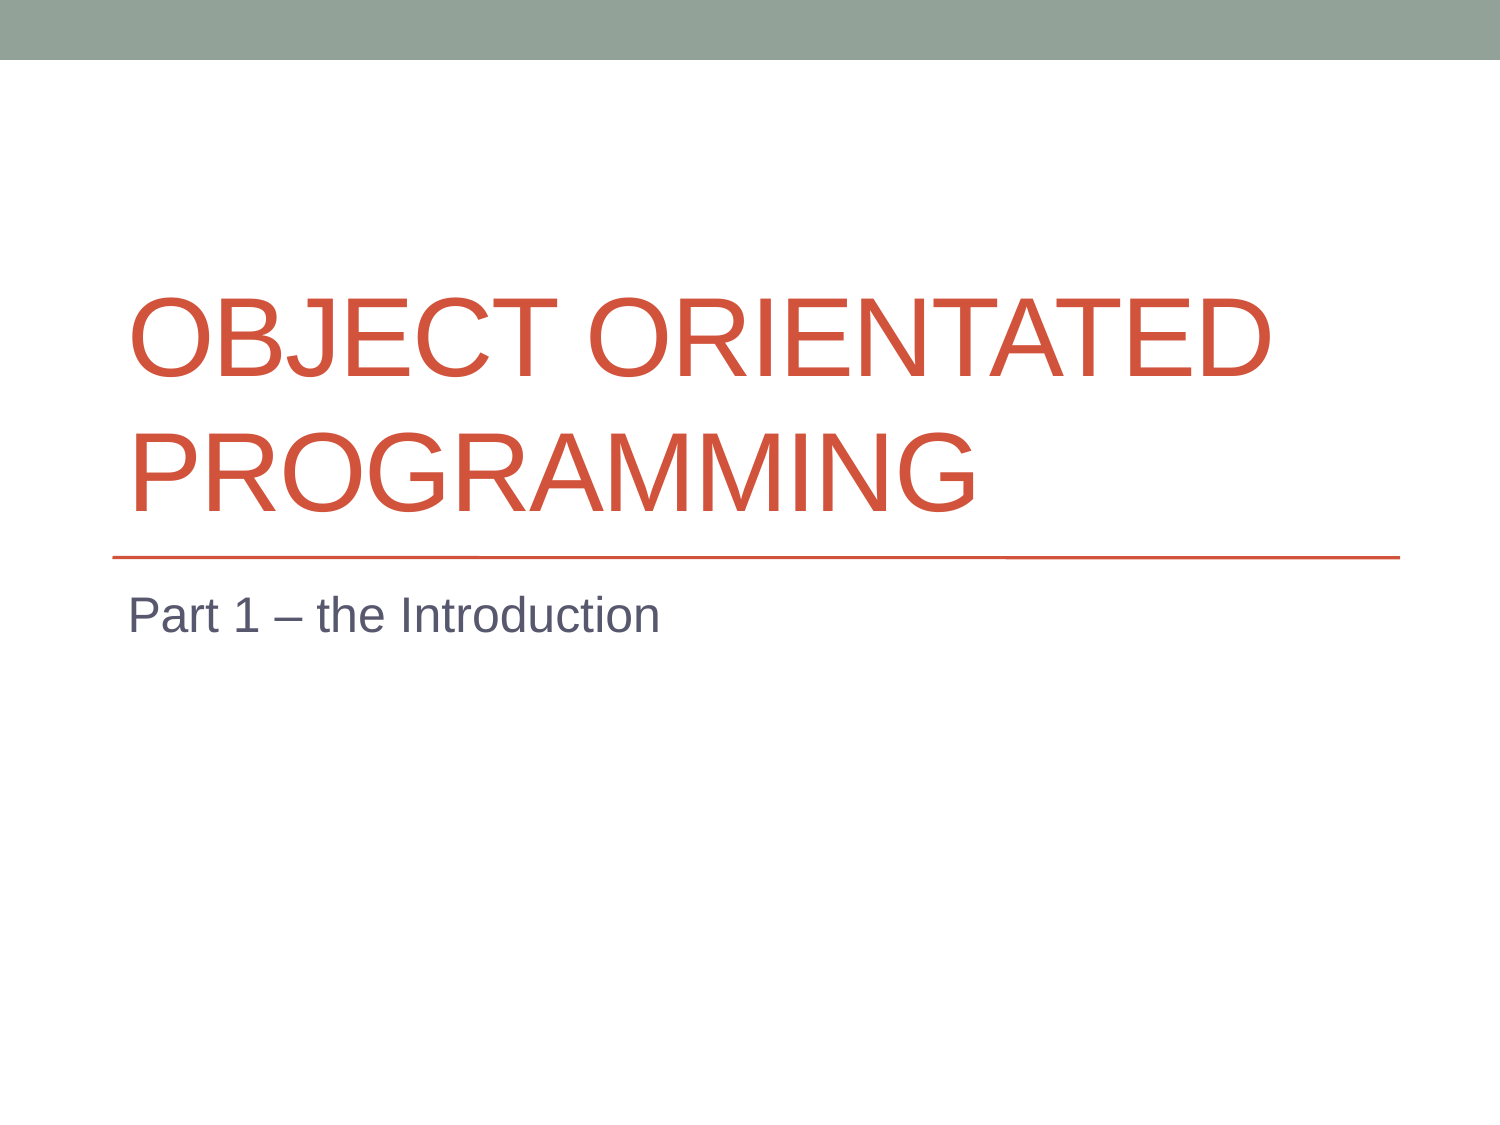

# Object Orientated Programming
Part 1 – the Introduction